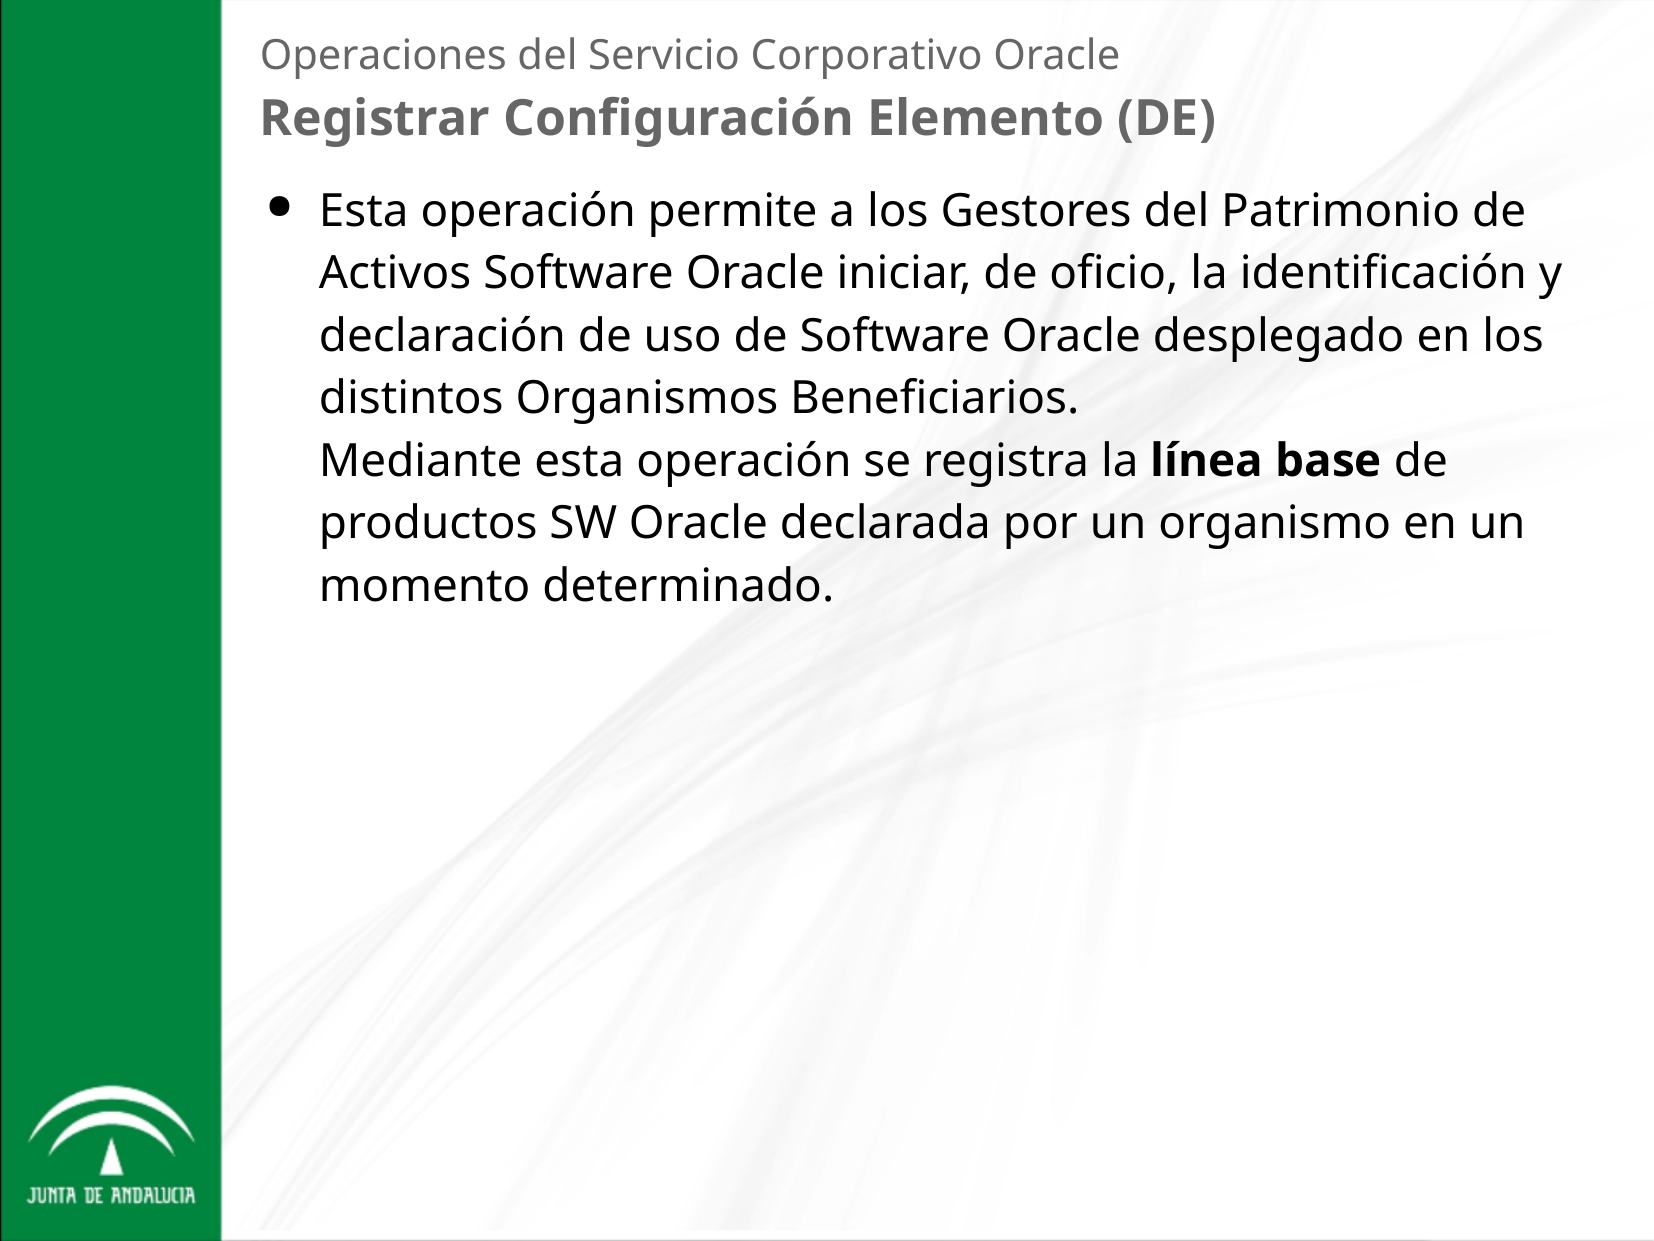

Operaciones del Servicio Corporativo Oracle
Registrar Configuración Elemento (DE)
# Esta operación permite a los Gestores del Patrimonio de Activos Software Oracle iniciar, de oficio, la identificación y declaración de uso de Software Oracle desplegado en los distintos Organismos Beneficiarios. Mediante esta operación se registra la línea base de productos SW Oracle declarada por un organismo en un momento determinado.